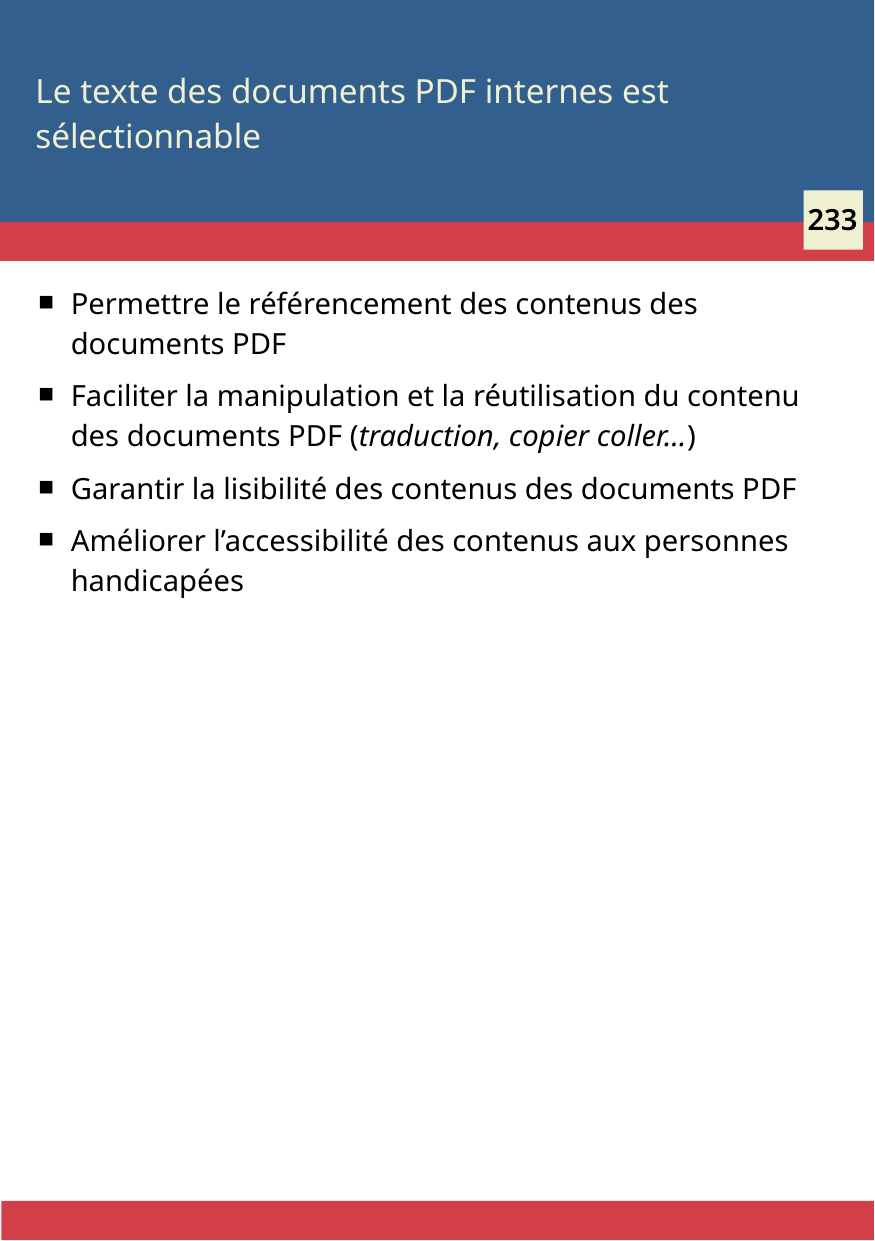

# Le texte des documents PDF internes est sélectionnable
233
Permettre le référencement des contenus des documents PDF
Faciliter la manipulation et la réutilisation du contenu des documents PDF (traduction, copier coller…)
Garantir la lisibilité des contenus des documents PDF
Améliorer l’accessibilité des contenus aux personnes handicapées